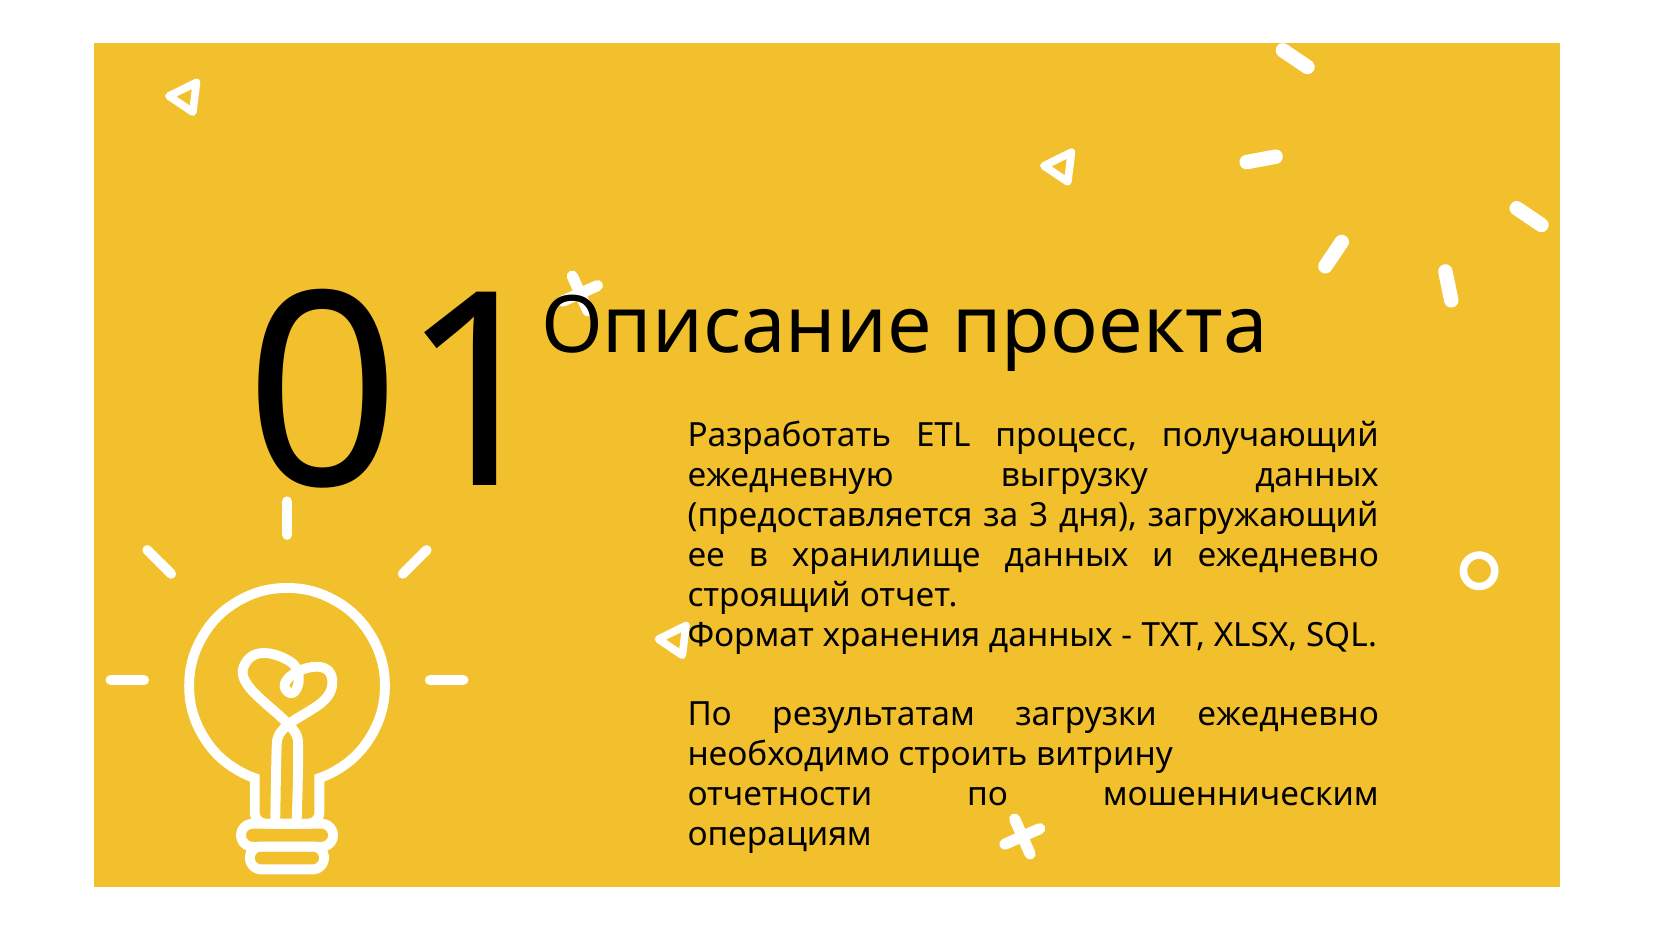

01
# Описание проекта
Разработать ETL процесс, получающий ежедневную выгрузку данных (предоставляется за 3 дня), загружающий ее в хранилище данных и ежедневно строящий отчет.
Формат хранения данных - TXT, XLSX, SQL.
По результатам загрузки ежедневно необходимо строить витрину
отчетности по мошенническим операциям